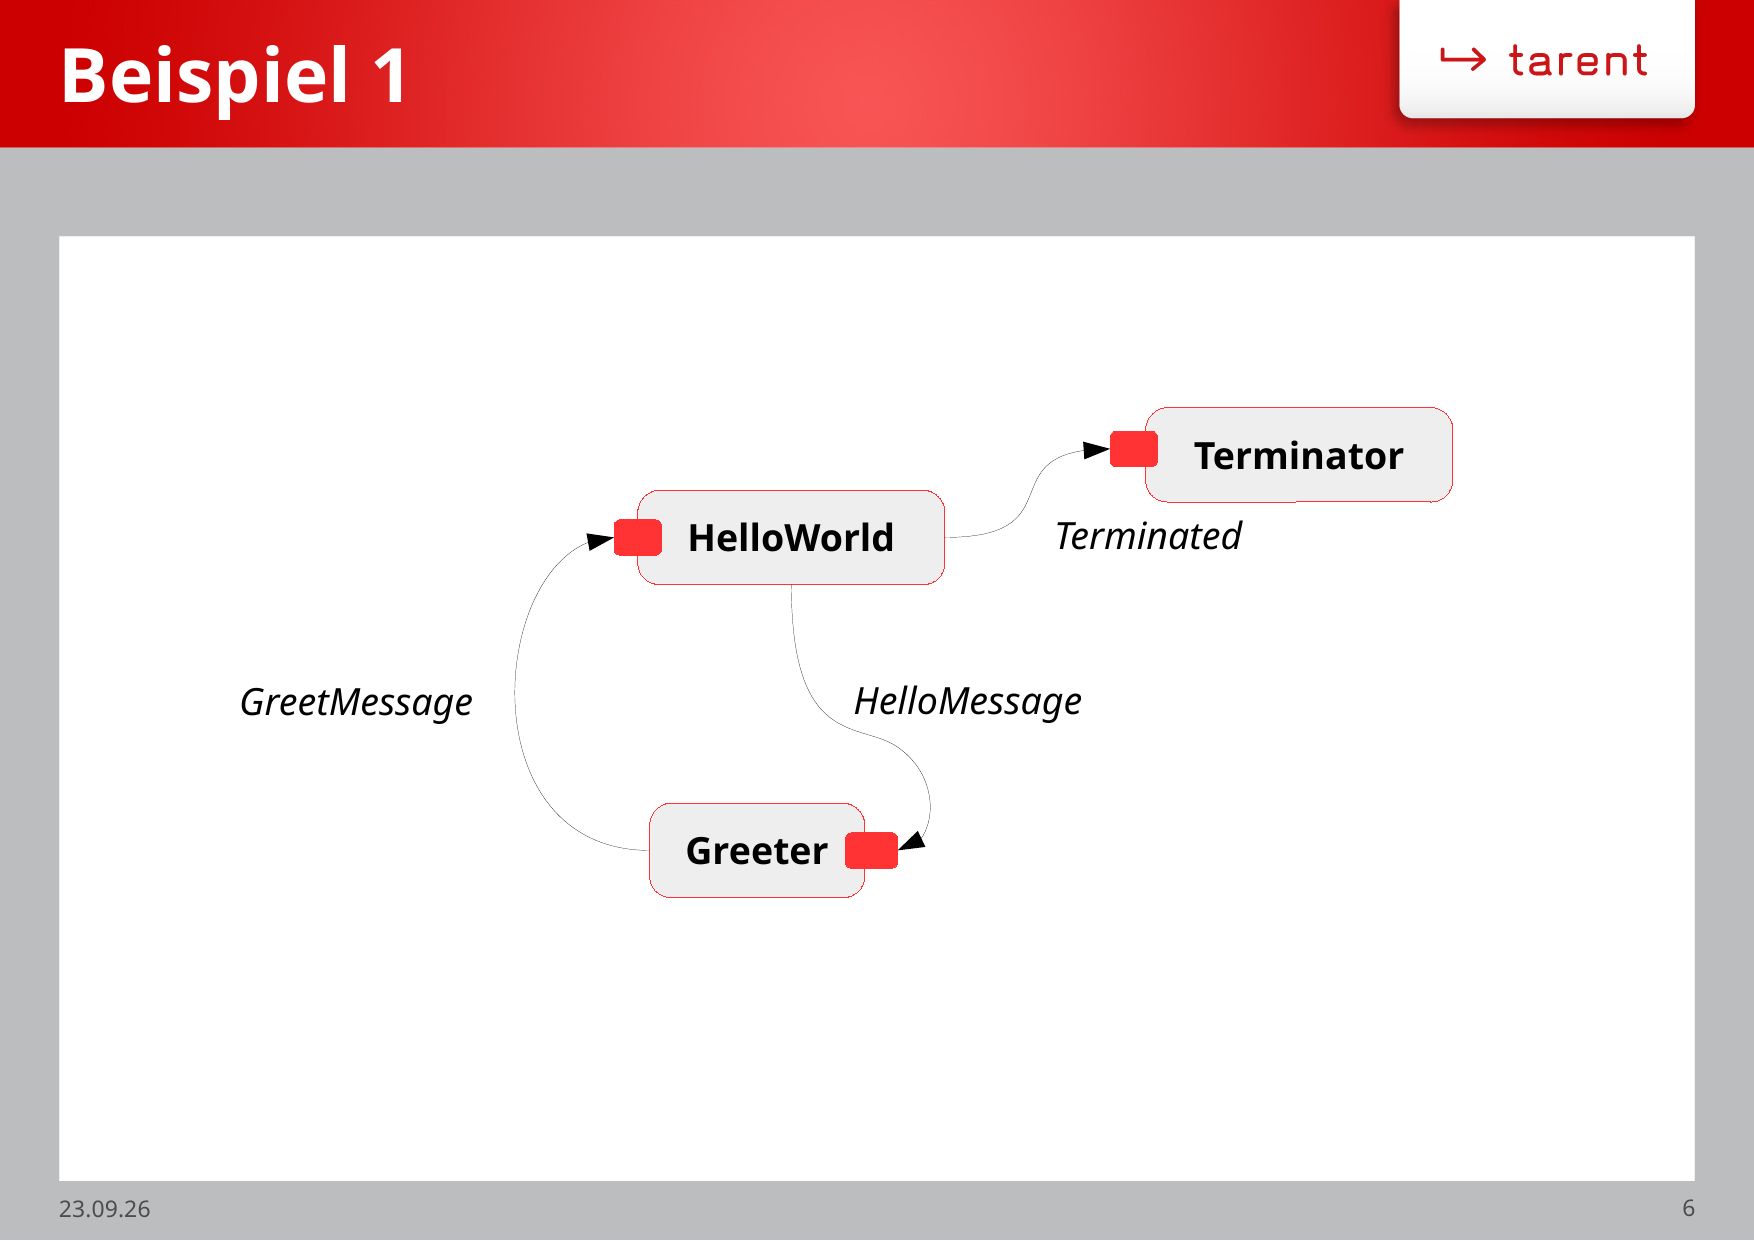

# Beispiel 1
Terminator
HelloWorld
Terminated
HelloMessage
GreetMessage
Greeter